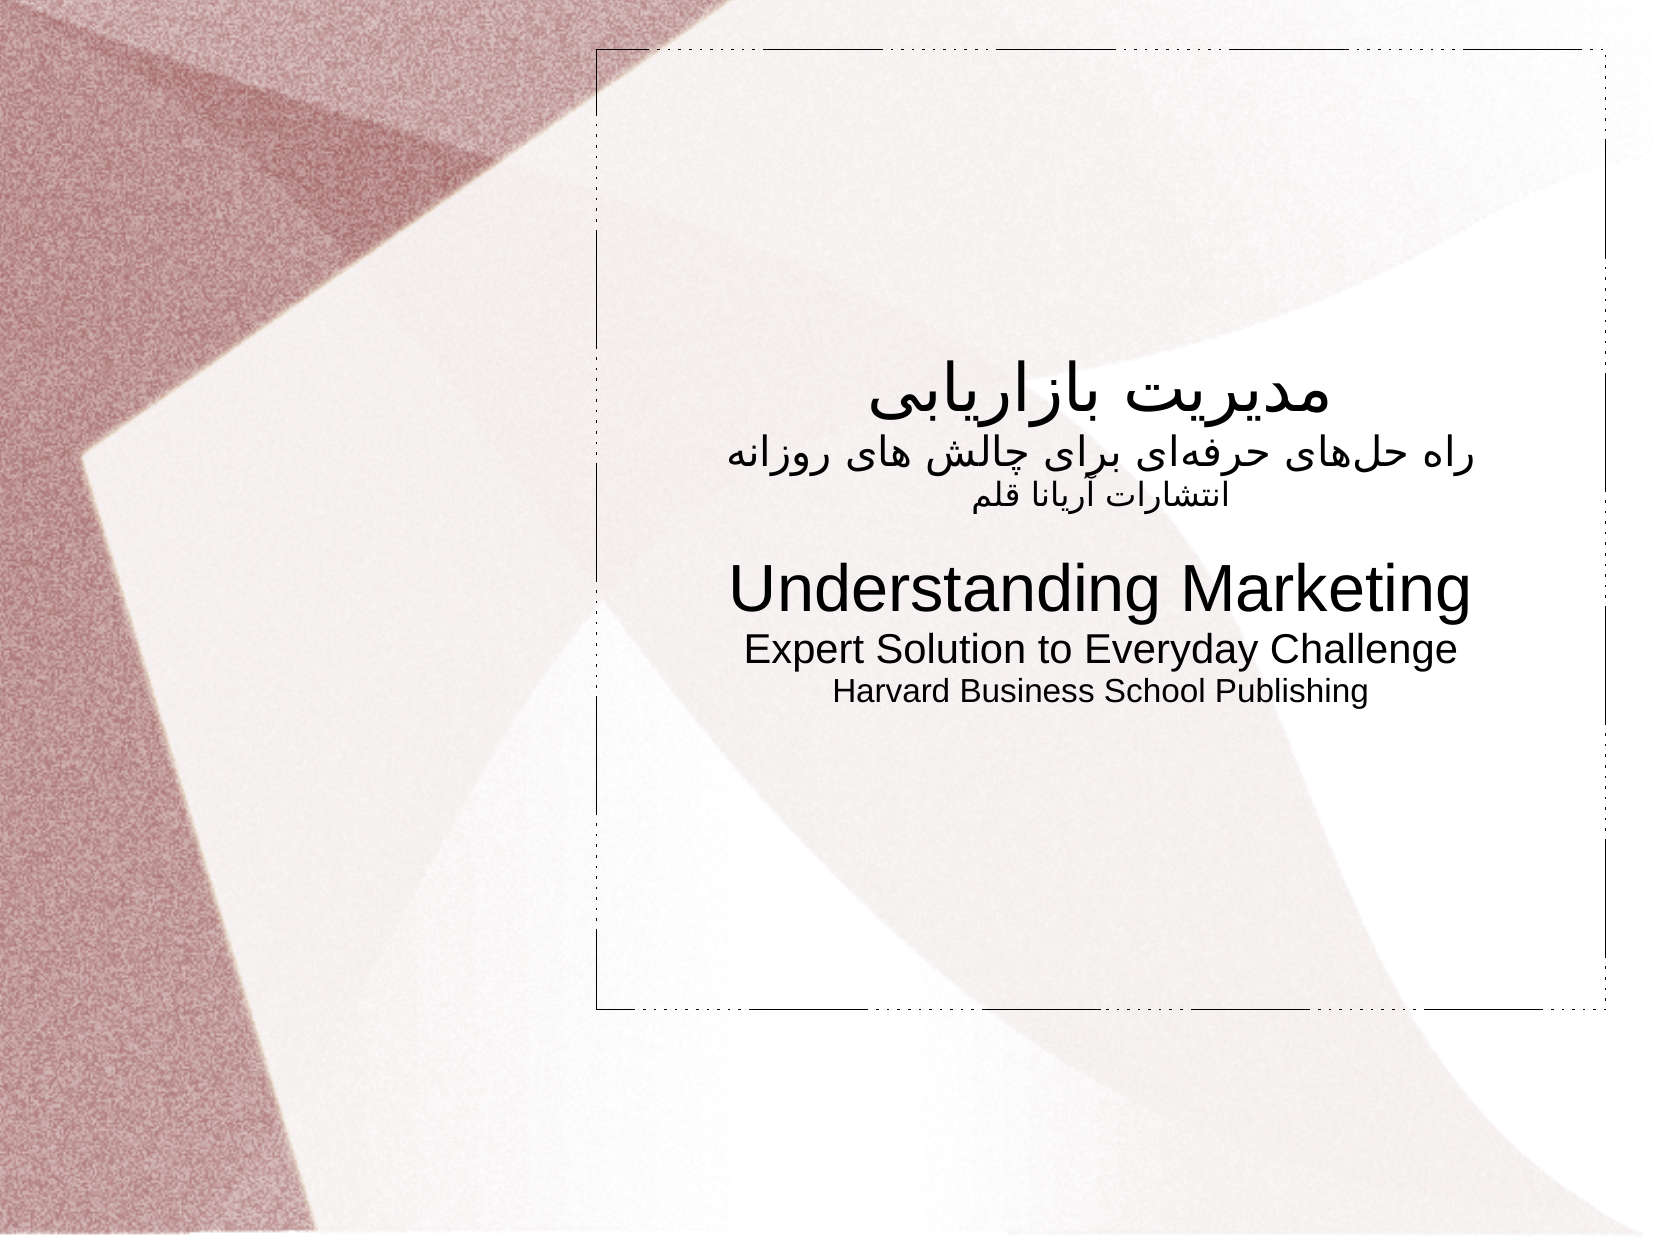

# مدیریت بازاریابی
راه حل‌های حرفه‌ای برای چالش های روزانه
انتشارات آریانا قلم
Understanding Marketing
Expert Solution to Everyday Challenge
Harvard Business School Publishing